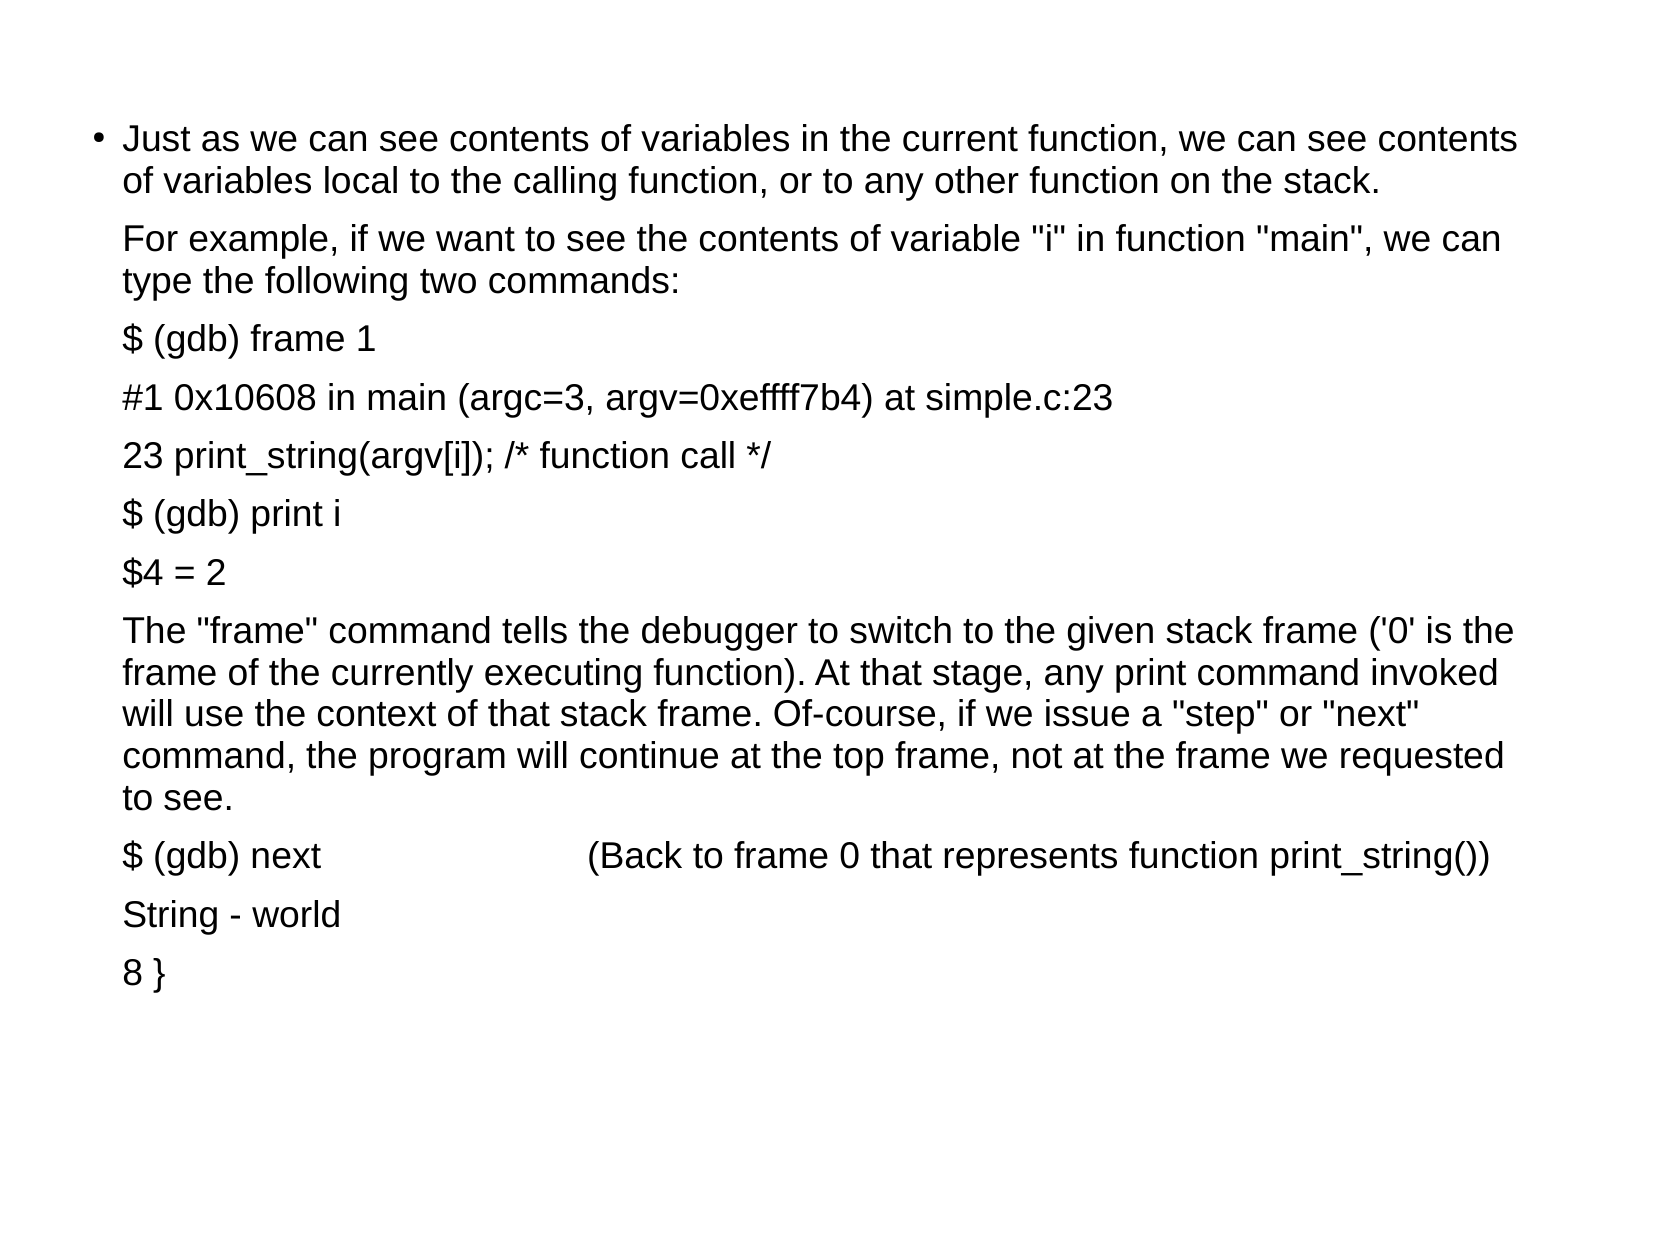

# Just as we can see contents of variables in the current function, we can see contents of variables local to the calling function, or to any other function on the stack.
For example, if we want to see the contents of variable "i" in function "main", we can type the following two commands:
$ (gdb) frame 1
#1 0x10608 in main (argc=3, argv=0xeffff7b4) at simple.c:23
23 print_string(argv[i]); /* function call */
$ (gdb) print i
$4 = 2
The "frame" command tells the debugger to switch to the given stack frame ('0' is the frame of the currently executing function). At that stage, any print command invoked will use the context of that stack frame. Of-course, if we issue a "step" or "next" command, the program will continue at the top frame, not at the frame we requested to see.
$ (gdb) next (Back to frame 0 that represents function print_string())
String - world
8 }